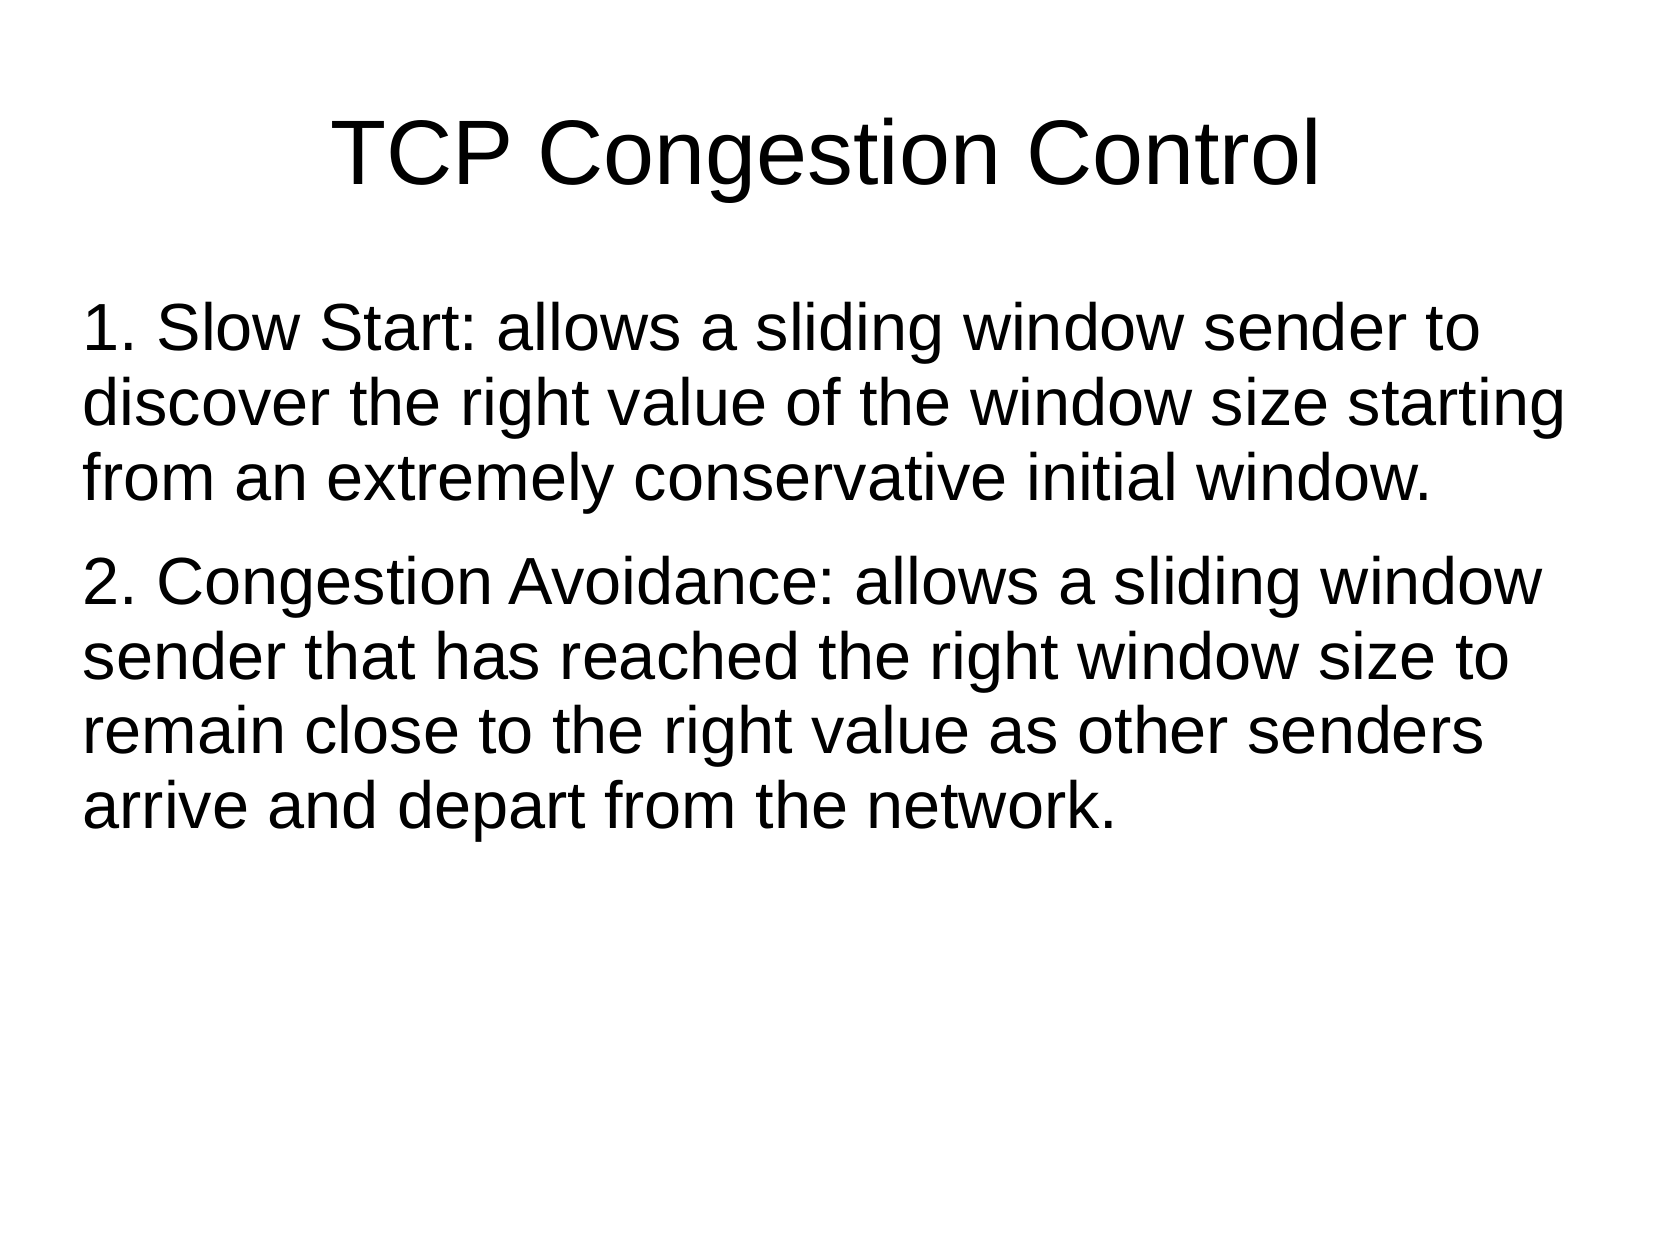

# TCP Congestion Control
1. Slow Start: allows a sliding window sender to discover the right value of the window size starting from an extremely conservative initial window.
2. Congestion Avoidance: allows a sliding window sender that has reached the right window size to remain close to the right value as other senders arrive and depart from the network.